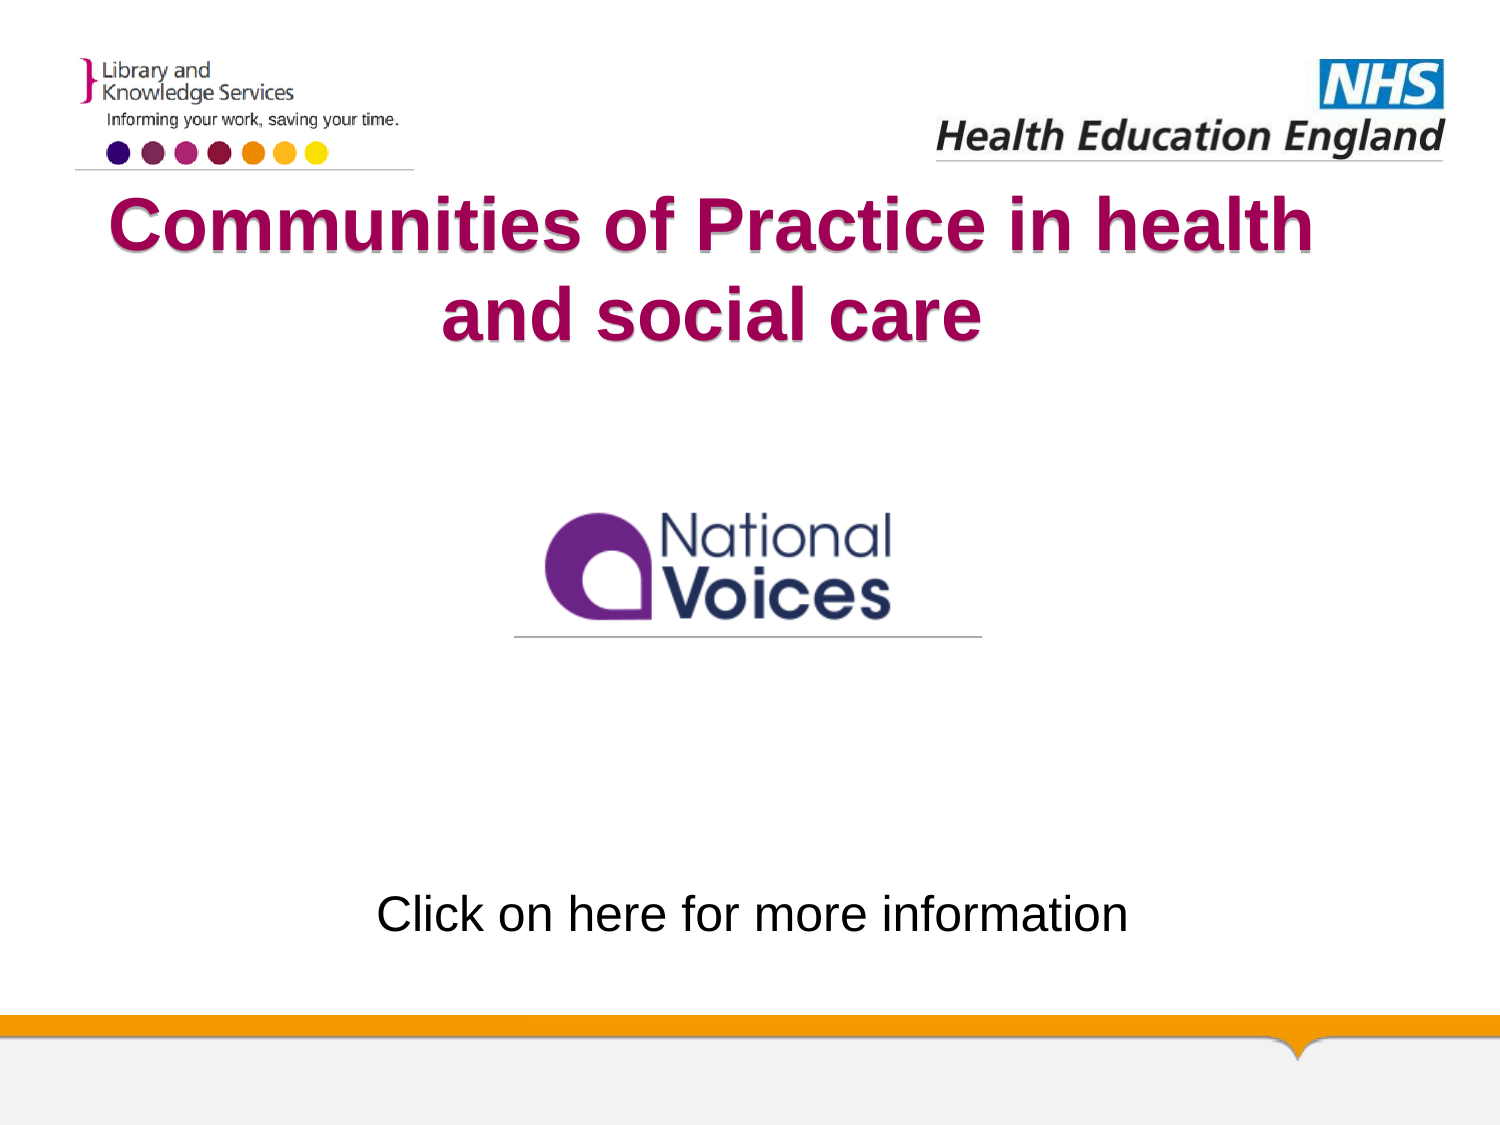

# Communities of Practice in health and social care
Click on here for more information